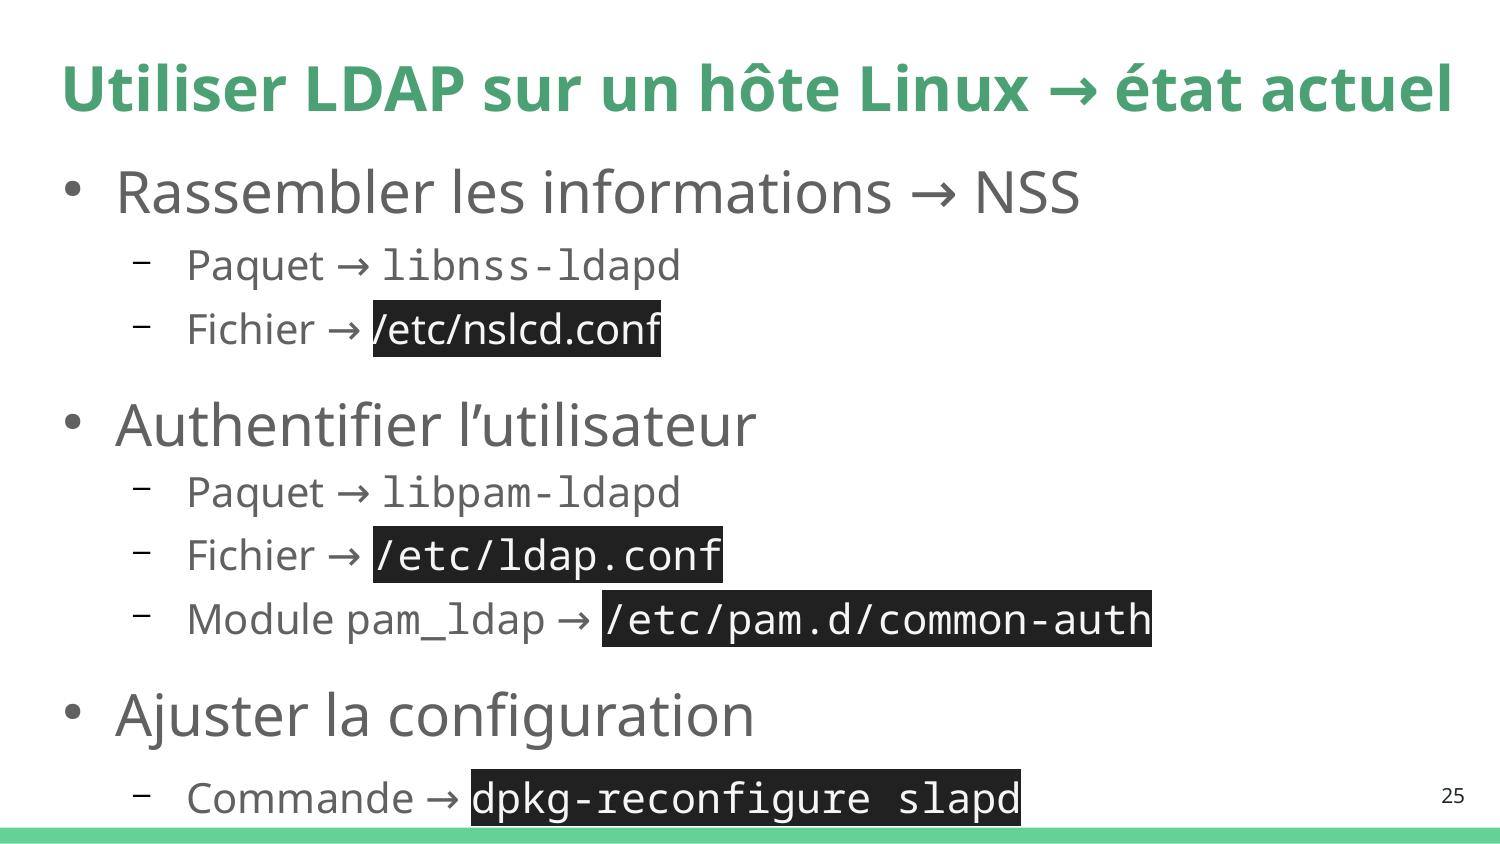

# Utiliser LDAP sur un hôte Linux → état actuel
Rassembler les informations → NSS
Paquet → libnss-ldapd
Fichier → /etc/nslcd.conf
Authentifier l’utilisateur
Paquet → libpam-ldapd
Fichier → /etc/ldap.conf
Module pam_ldap → /etc/pam.d/common-auth
Ajuster la configuration
Commande → dpkg-reconfigure slapd